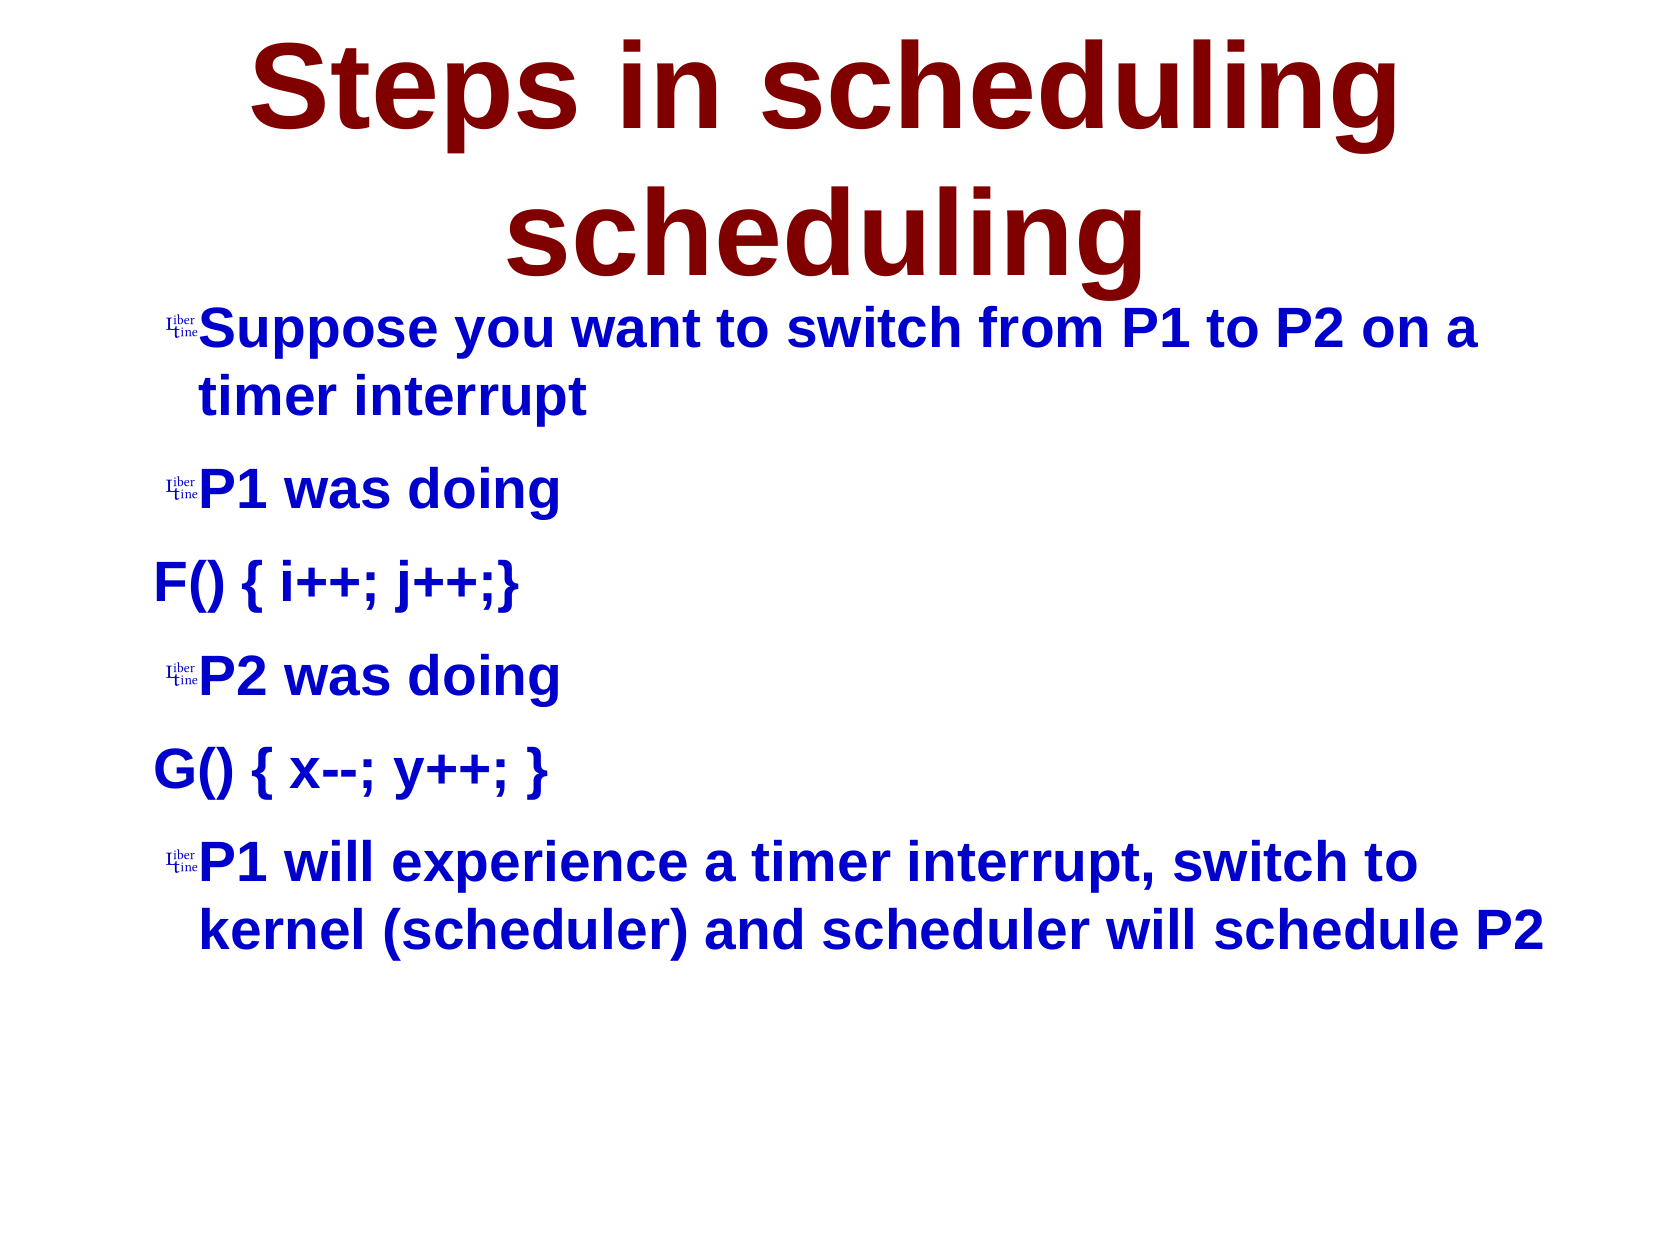

# Steps in scheduling scheduling
Suppose you want to switch from P1 to P2 on a timer interrupt
P1 was doing
F() { i++; j++;}
P2 was doing
G() { x--; y++; }
P1 will experience a timer interrupt, switch to kernel (scheduler) and scheduler will schedule P2